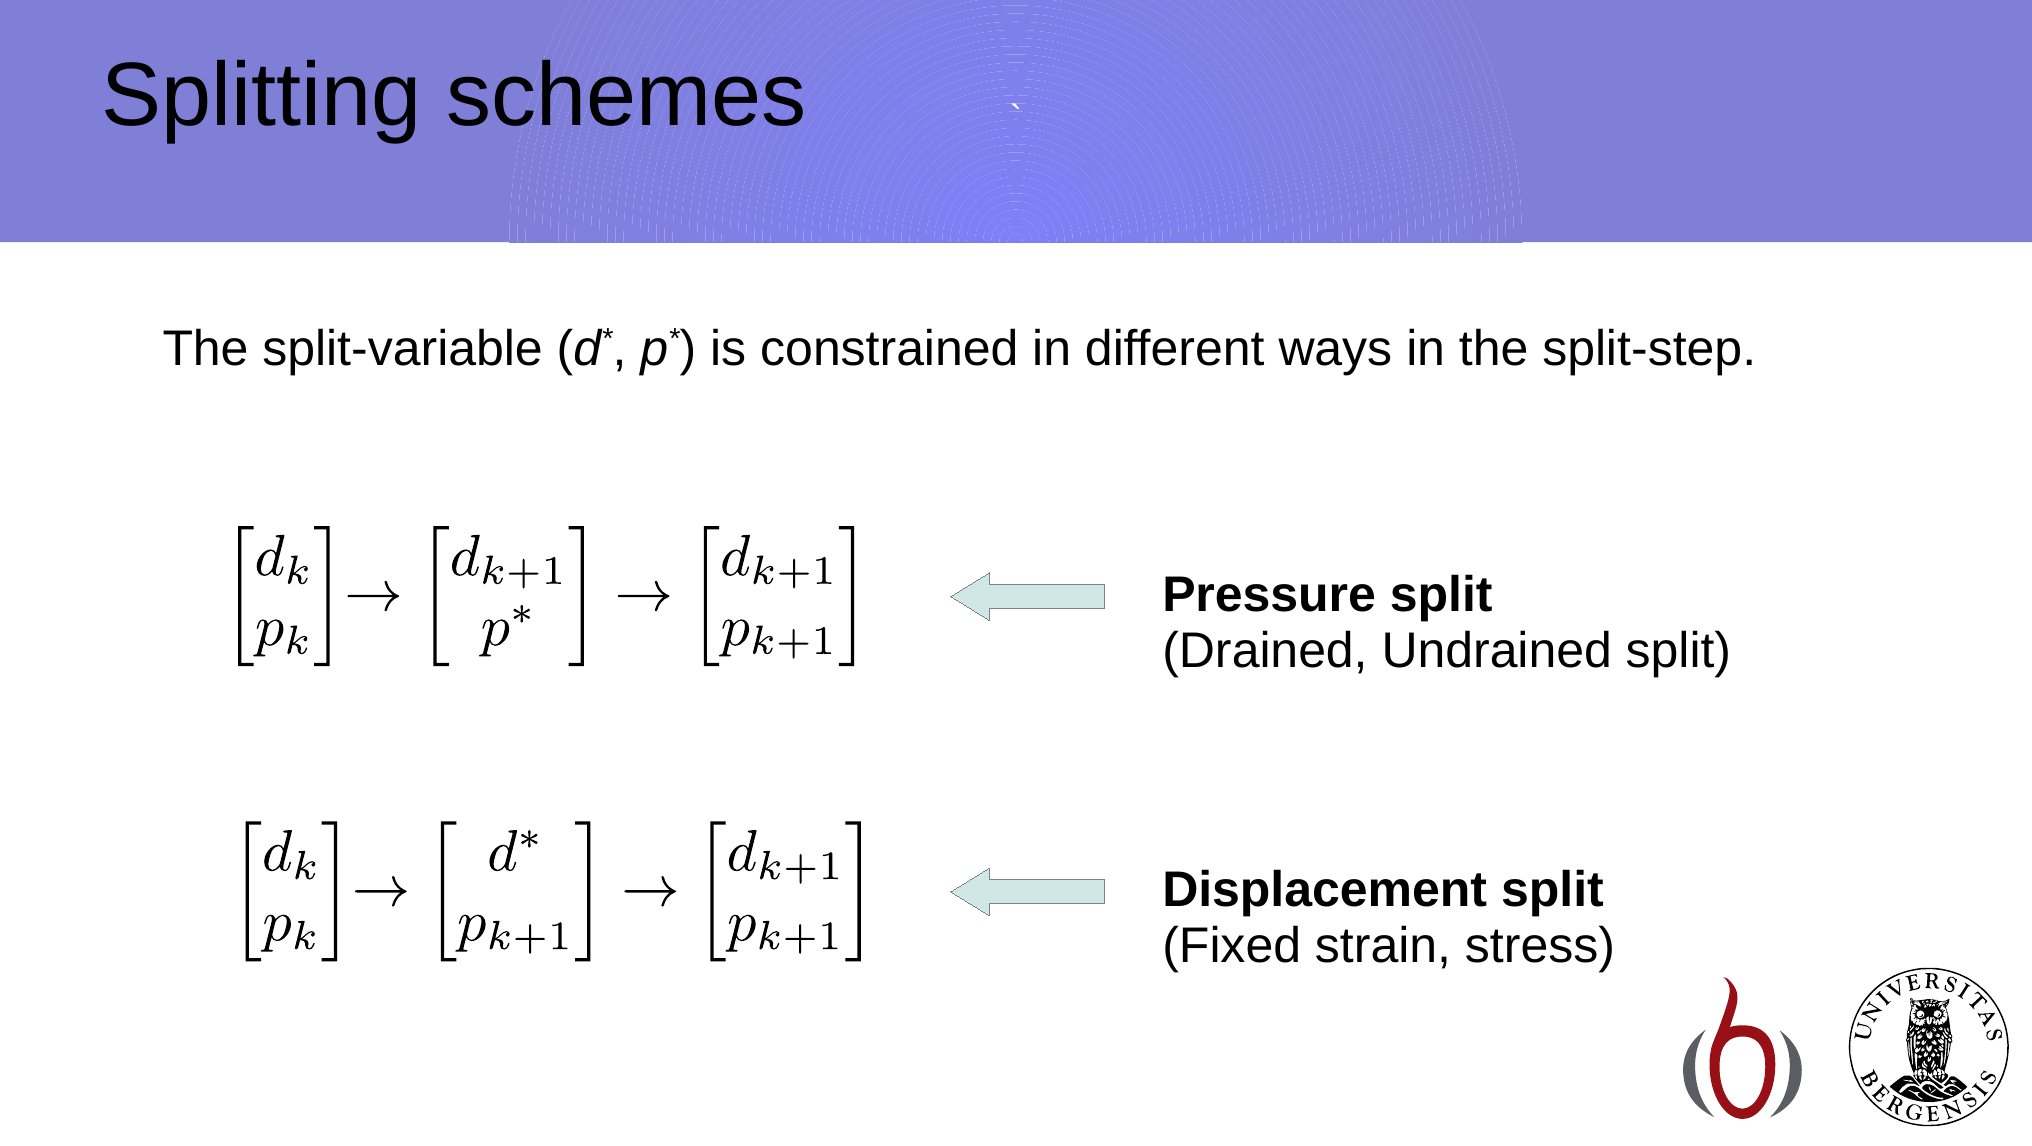

# Splitting schemes
The split-variable (d*, p*) is constrained in different ways in the split-step.
Pressure split
(Drained, Undrained split)
Displacement split
(Fixed strain, stress)